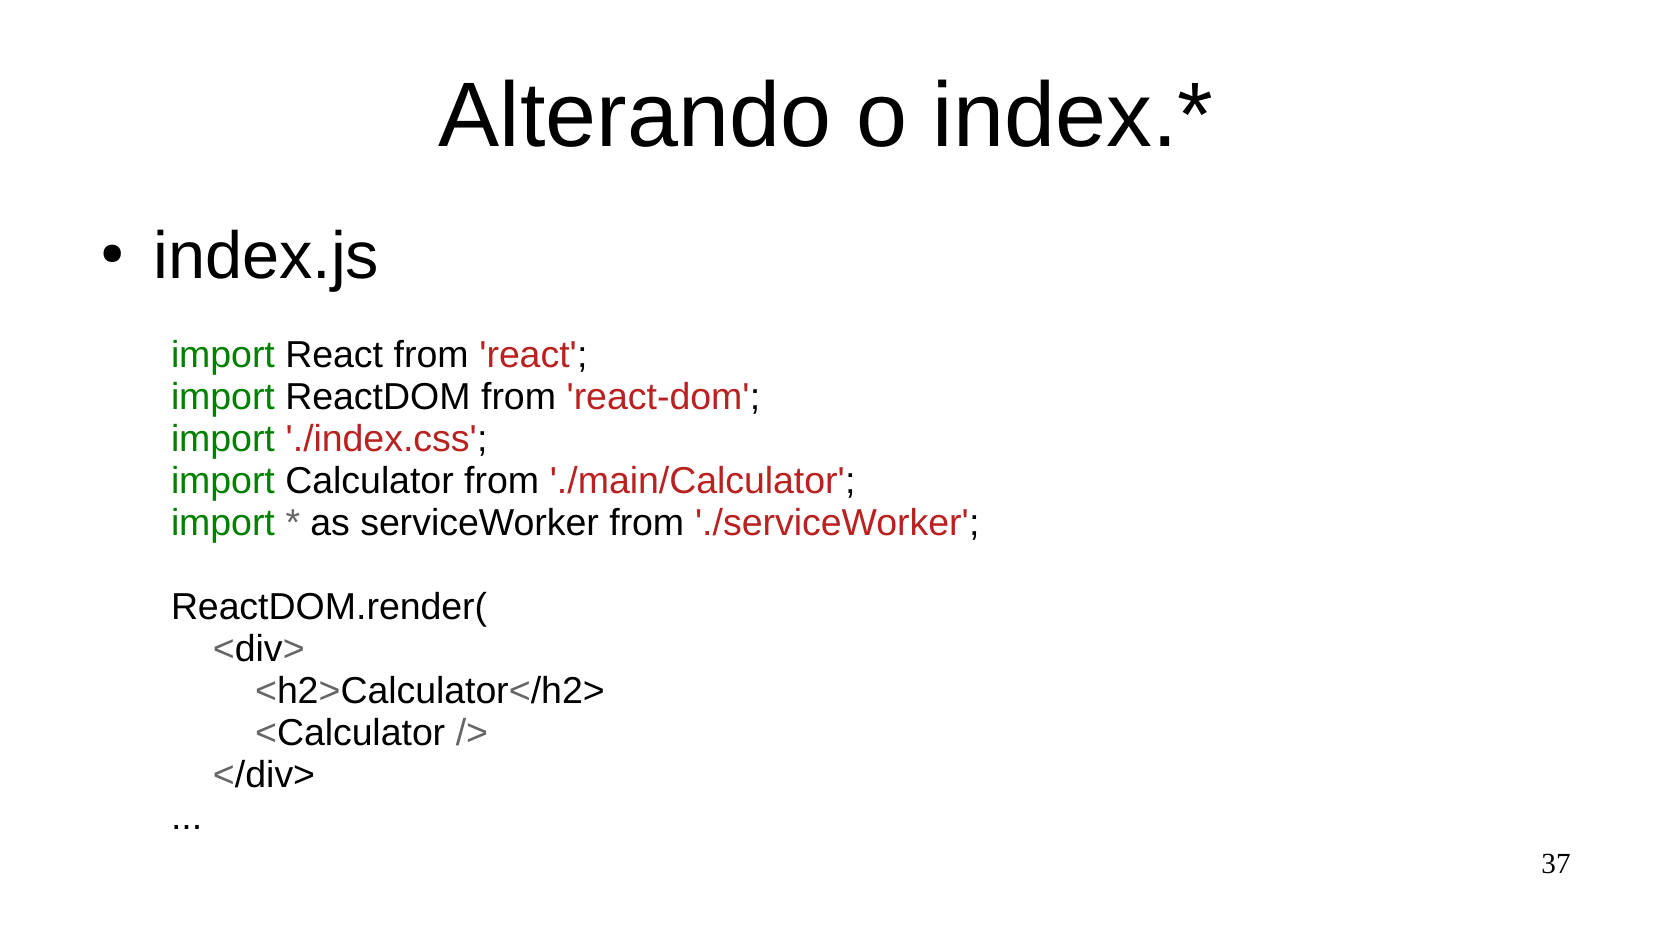

# Alterando o index.*
index.js
import React from 'react';
import ReactDOM from 'react-dom';
import './index.css';
import Calculator from './main/Calculator';
import * as serviceWorker from './serviceWorker';
ReactDOM.render(
 <div>
 <h2>Calculator</h2>
 <Calculator />
 </div>
...
37